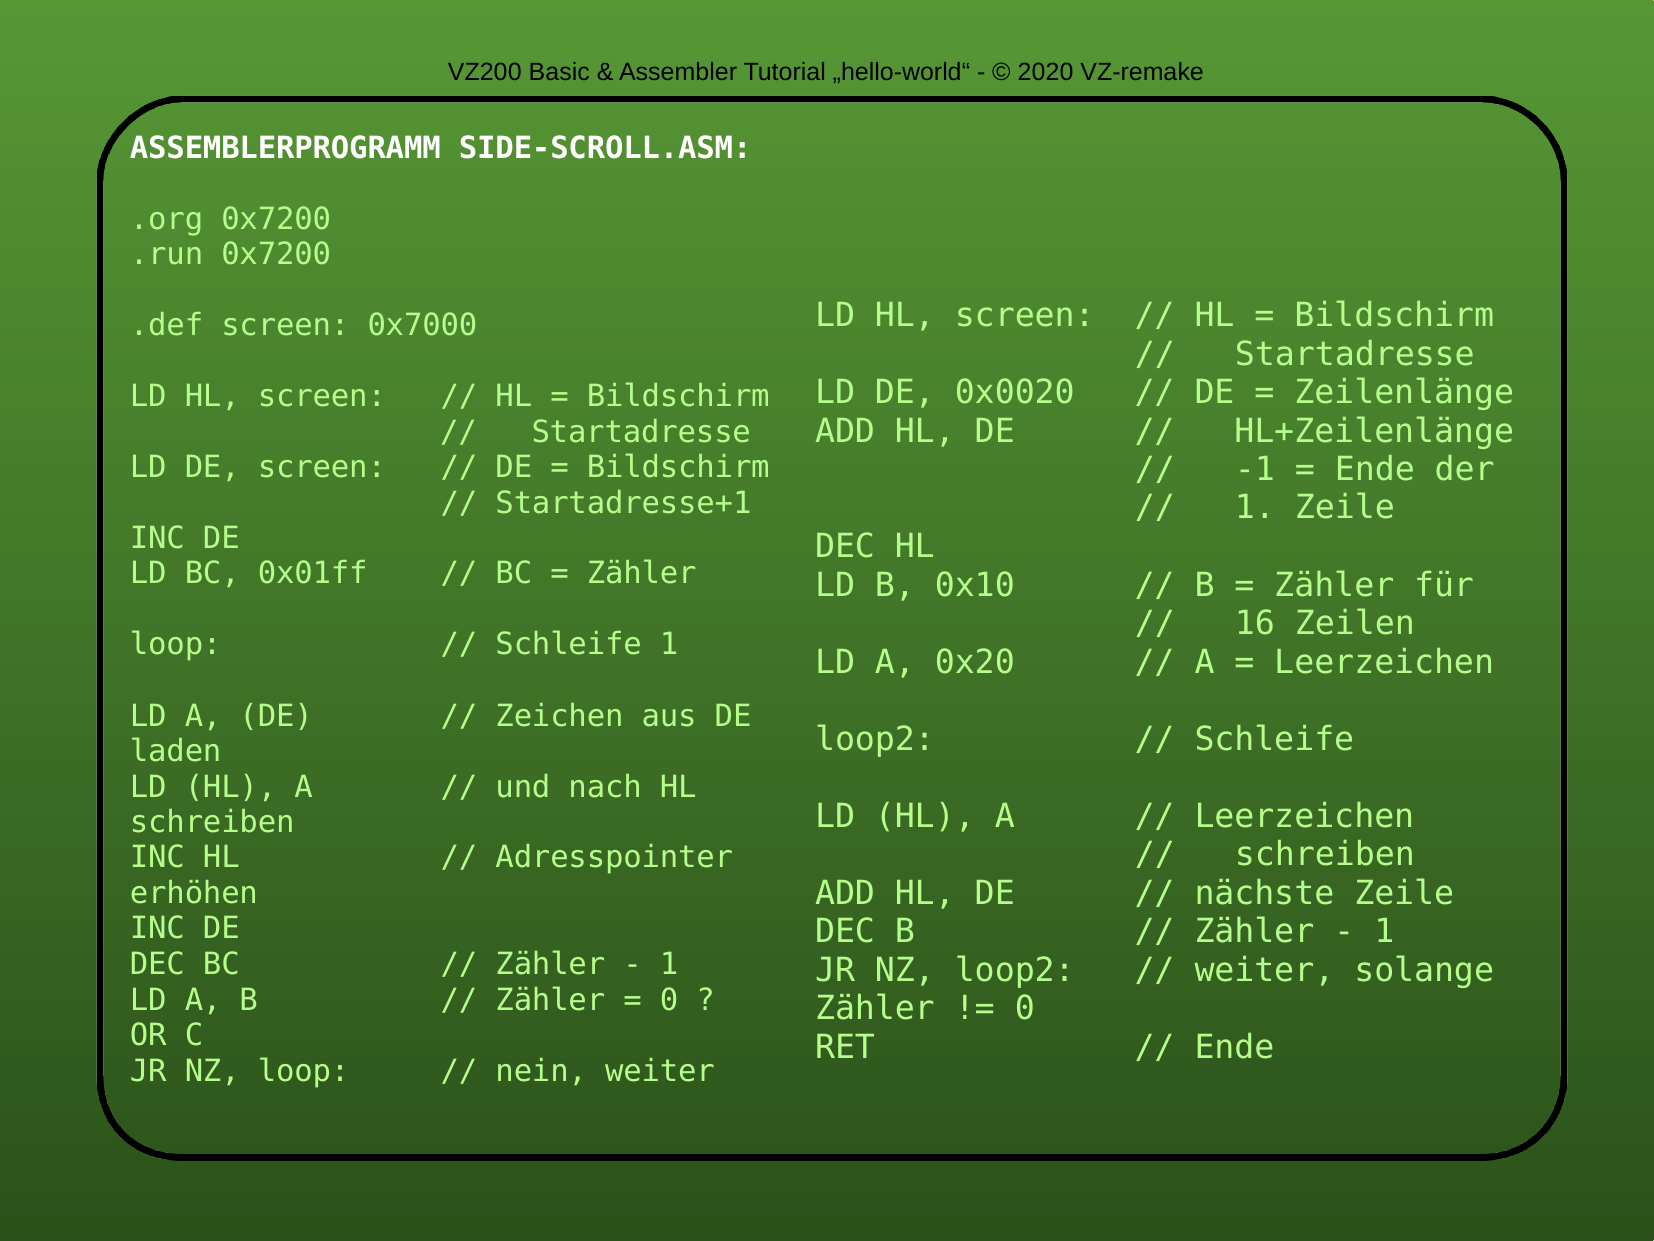

VZ200 Basic & Assembler Tutorial „hello-world“ - © 2020 VZ-remake
# ASSEMBLERPROGRAMM SIDE-SCROLL.ASM:
.org 0x7200
.run 0x7200
.def screen: 0x7000
LD HL, screen: // HL = Bildschirm
 // Startadresse
LD DE, screen: // DE = Bildschirm // Startadresse+1
INC DE
LD BC, 0x01ff // BC = Zähler
loop: // Schleife 1
LD A, (DE) // Zeichen aus DE laden
LD (HL), A // und nach HL schreiben
INC HL // Adresspointer erhöhen
INC DE
DEC BC // Zähler - 1
LD A, B // Zähler = 0 ?
OR C
JR NZ, loop: // nein, weiter
LD HL, screen: // HL = Bildschirm
 // Startadresse
LD DE, 0x0020 // DE = Zeilenlänge
ADD HL, DE // HL+Zeilenlänge
 // -1 = Ende der
 // 1. Zeile
DEC HL
LD B, 0x10 // B = Zähler für
 // 16 Zeilen
LD A, 0x20 // A = Leerzeichen
loop2: // Schleife
LD (HL), A // Leerzeichen
 // schreiben
ADD HL, DE // nächste Zeile
DEC B // Zähler - 1
JR NZ, loop2: // weiter, solange Zähler != 0
RET // Ende